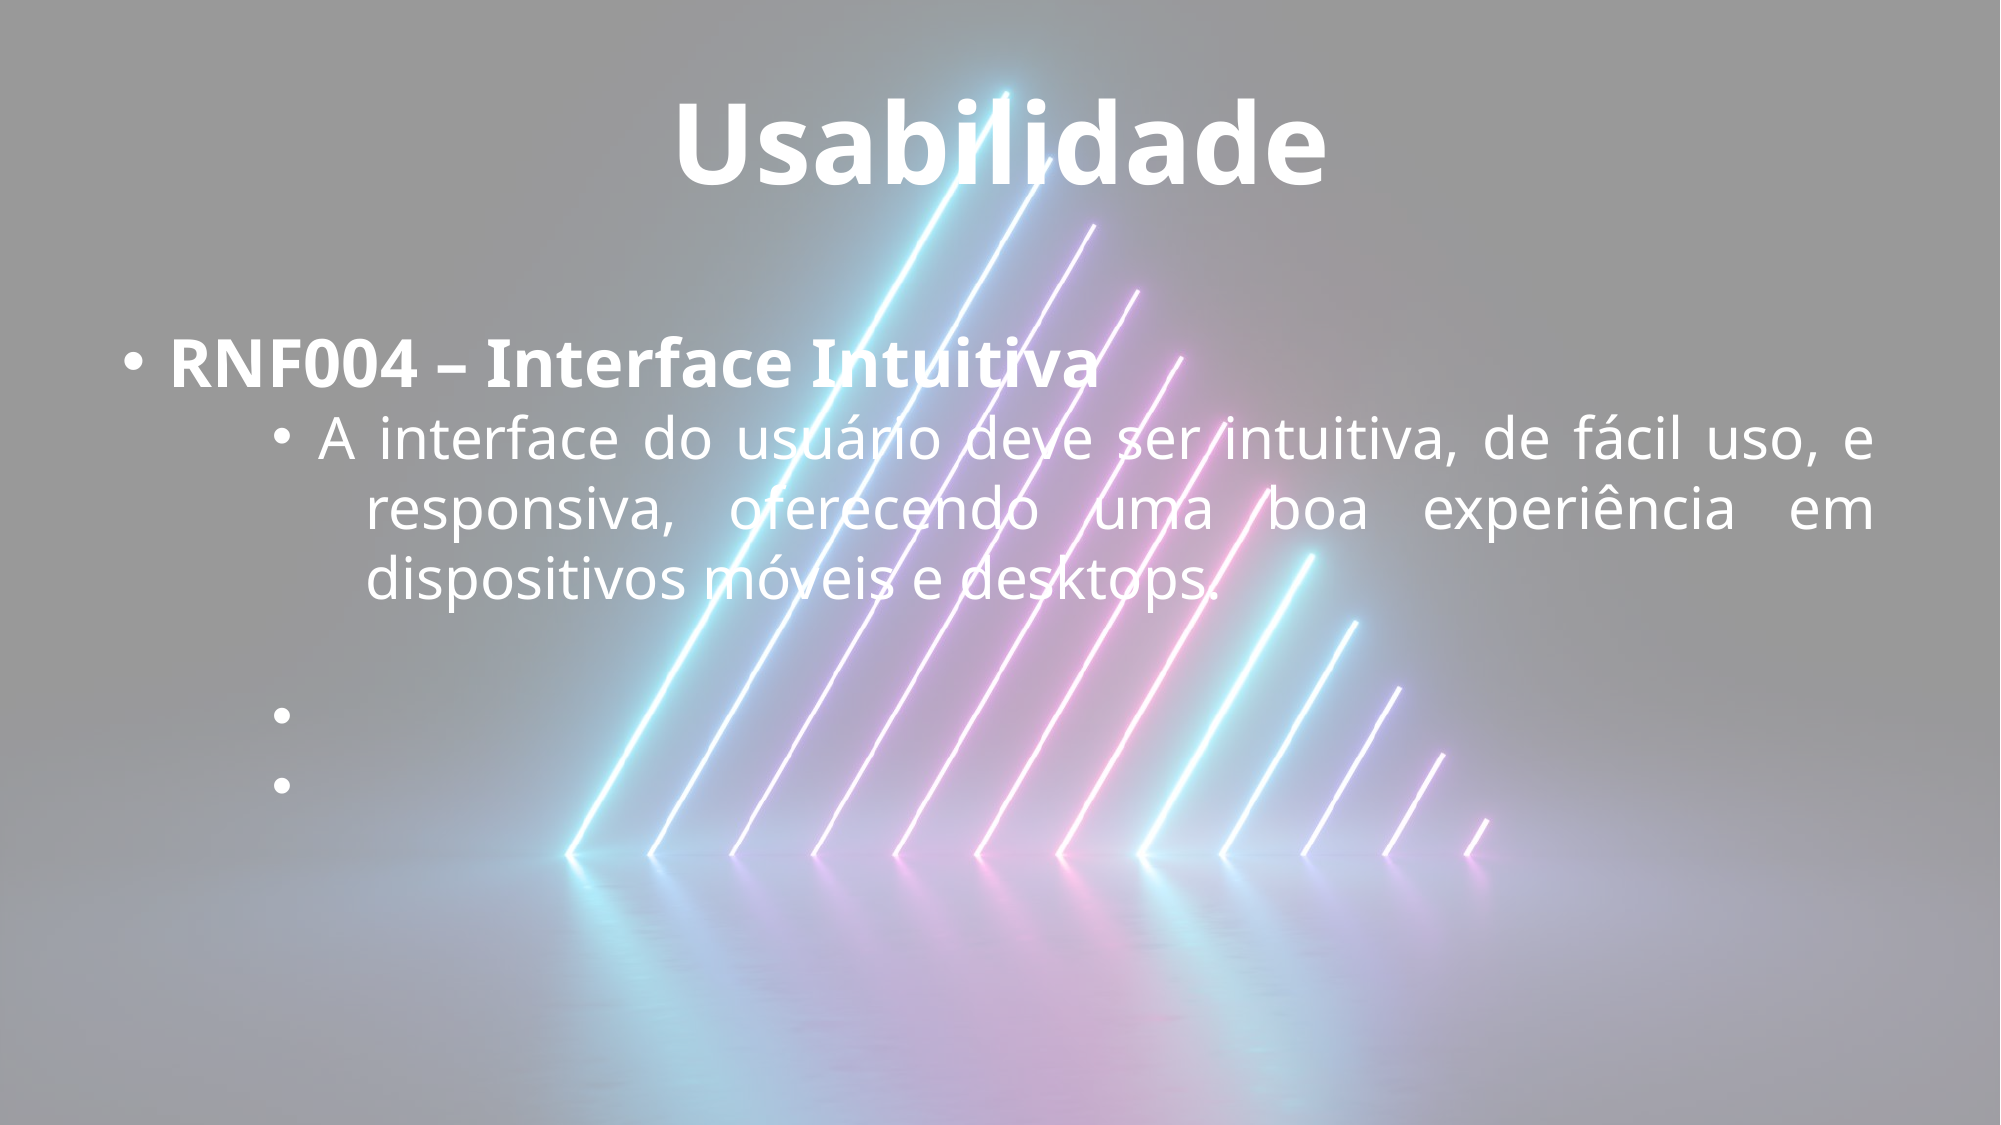

Usabilidade
RNF004 – Interface Intuitiva
A interface do usuário deve ser intuitiva, de fácil uso, e responsiva, oferecendo uma boa experiência em dispositivos móveis e desktops.